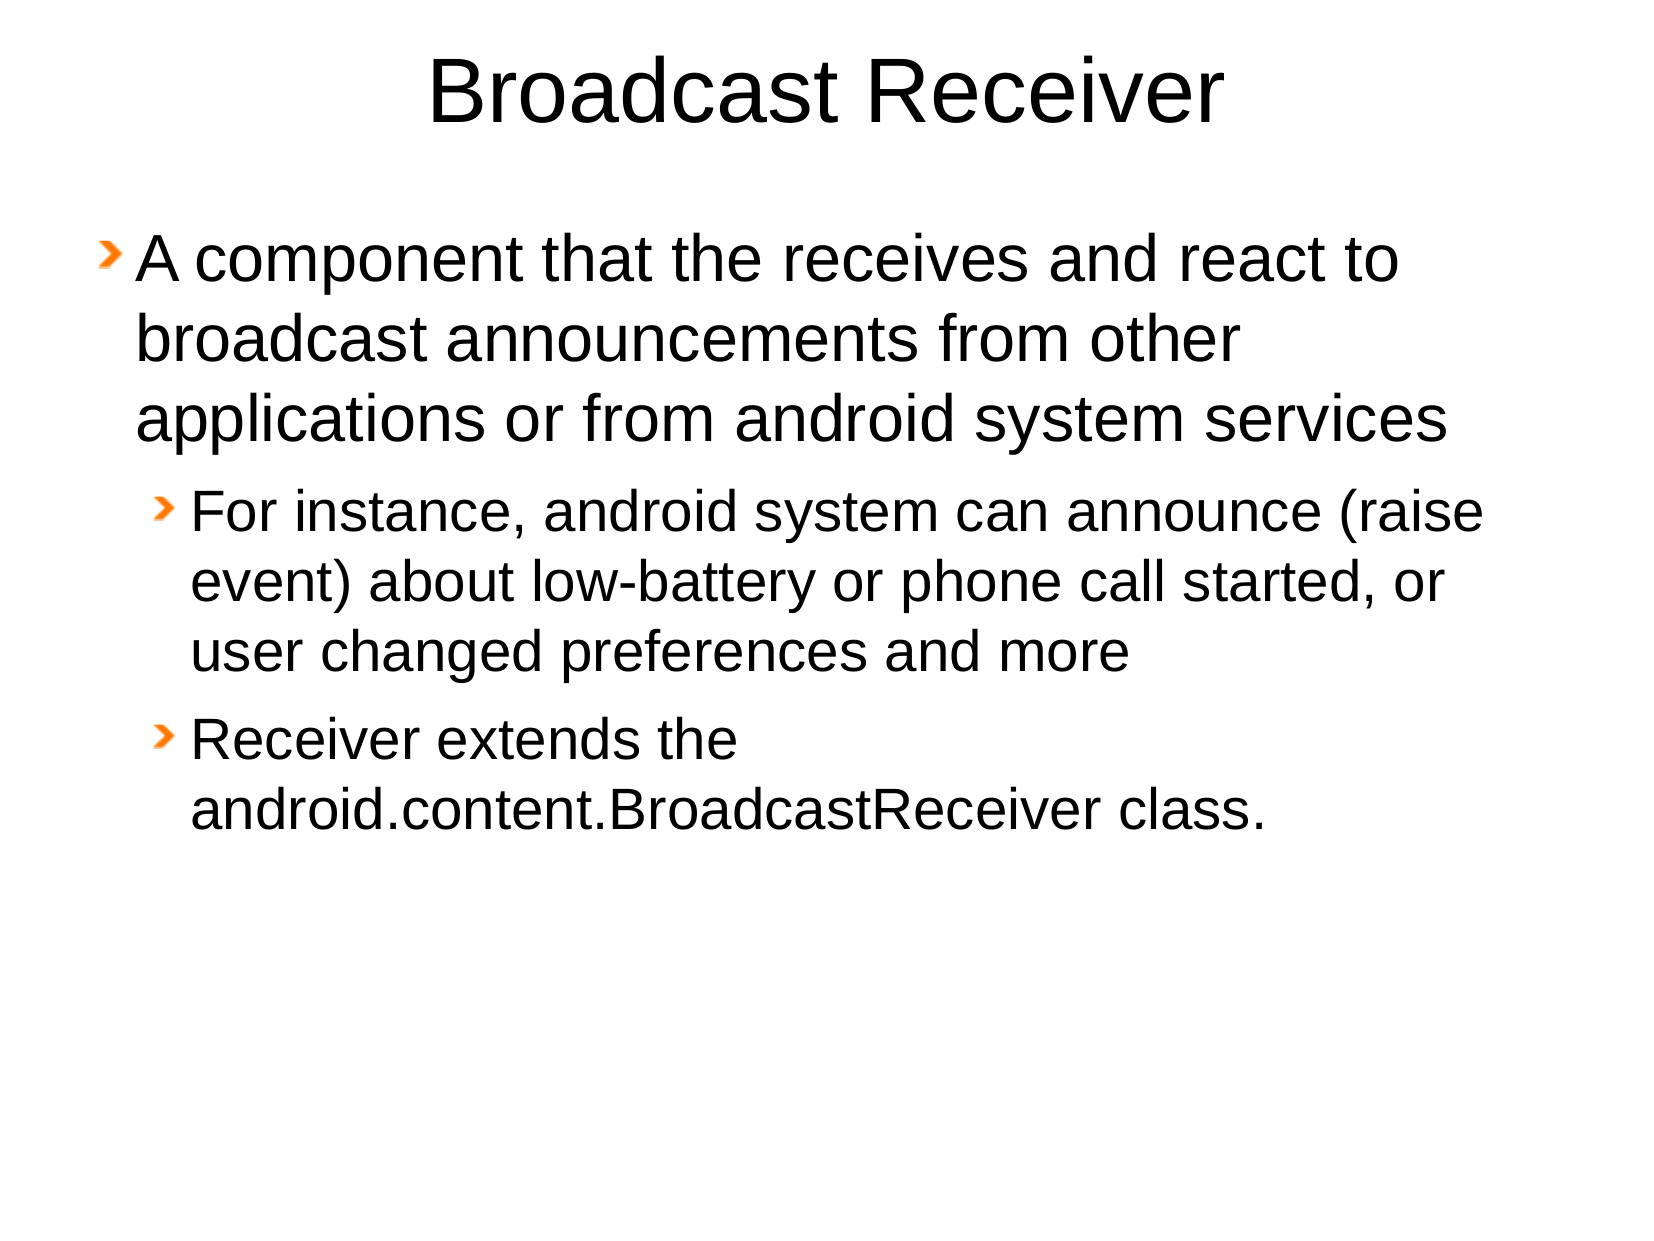

# Broadcast Receiver
A component that the receives and react to broadcast announcements from other applications or from android system services
For instance, android system can announce (raise event) about low-battery or phone call started, or user changed preferences and more
Receiver extends the android.content.BroadcastReceiver class.